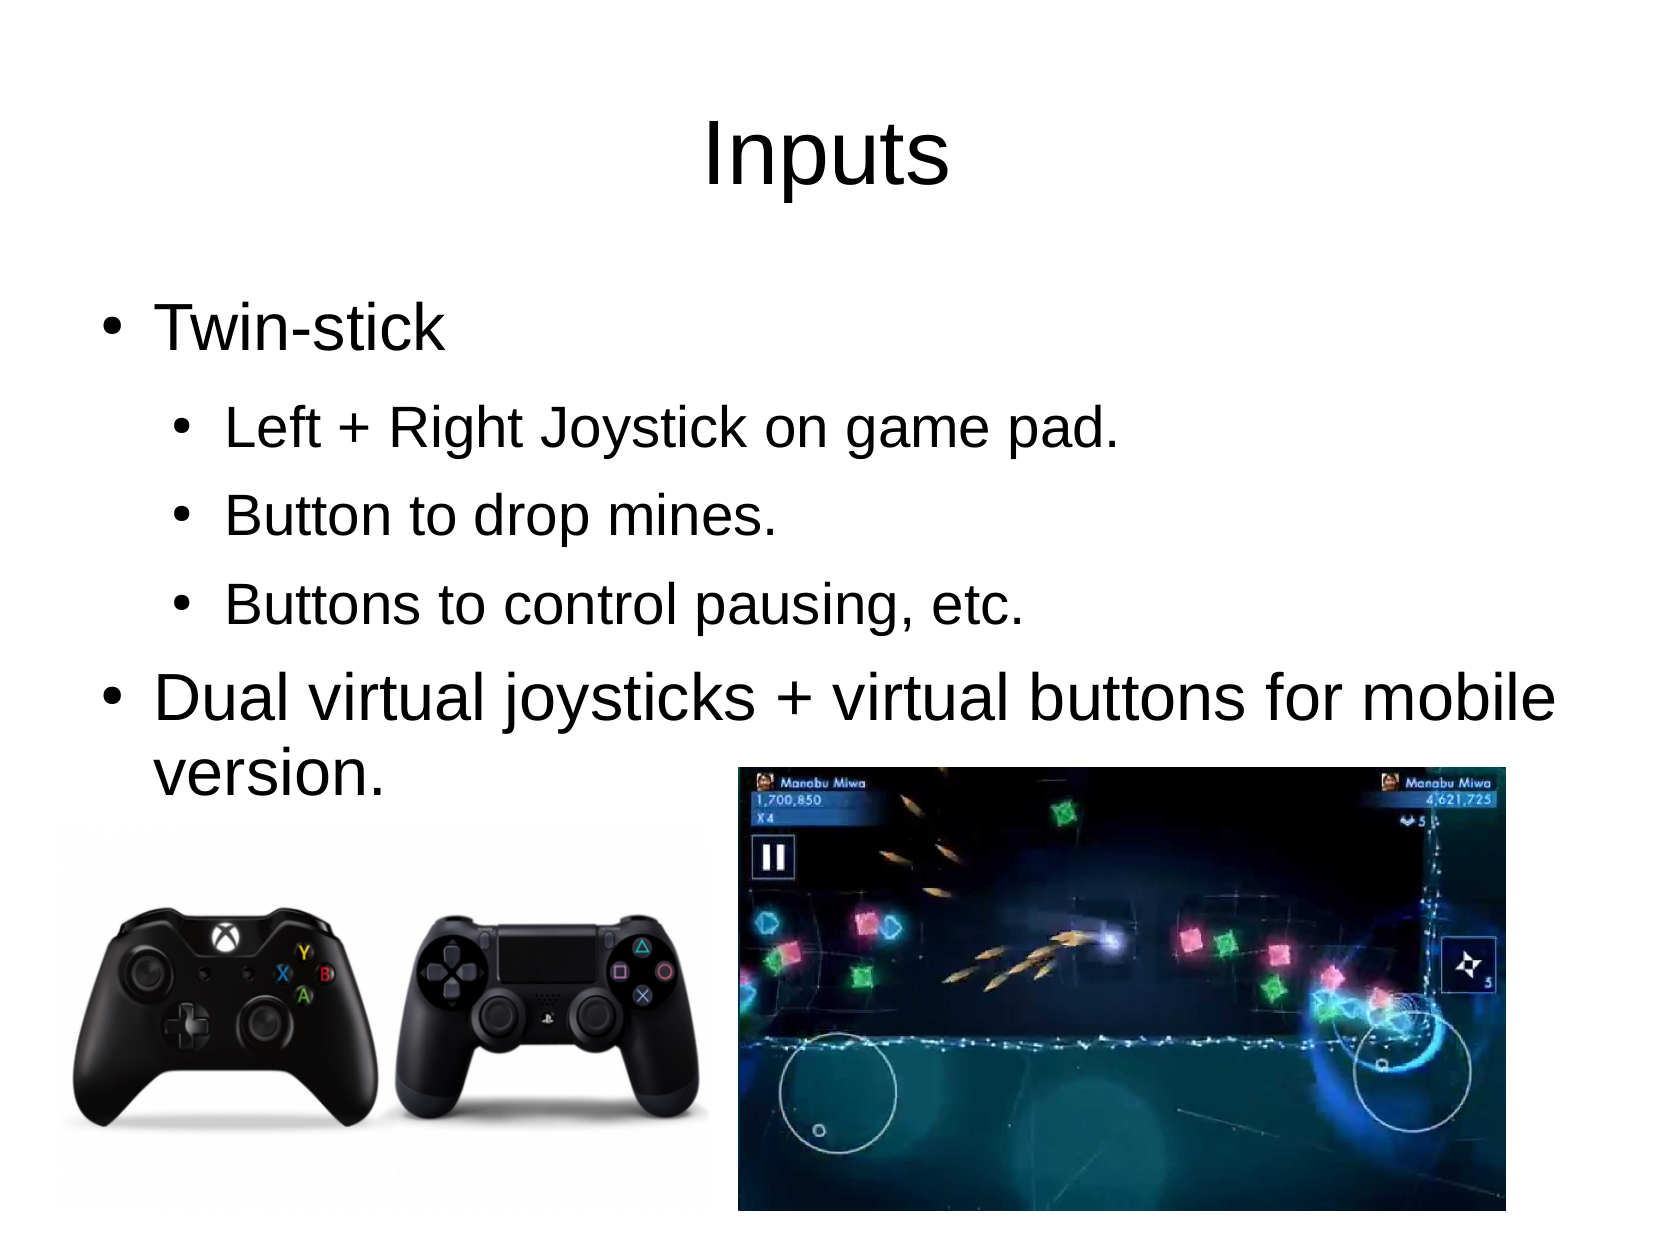

# Inputs
Twin-stick
Left + Right Joystick on game pad.
Button to drop mines.
Buttons to control pausing, etc.
Dual virtual joysticks + virtual buttons for mobile version.